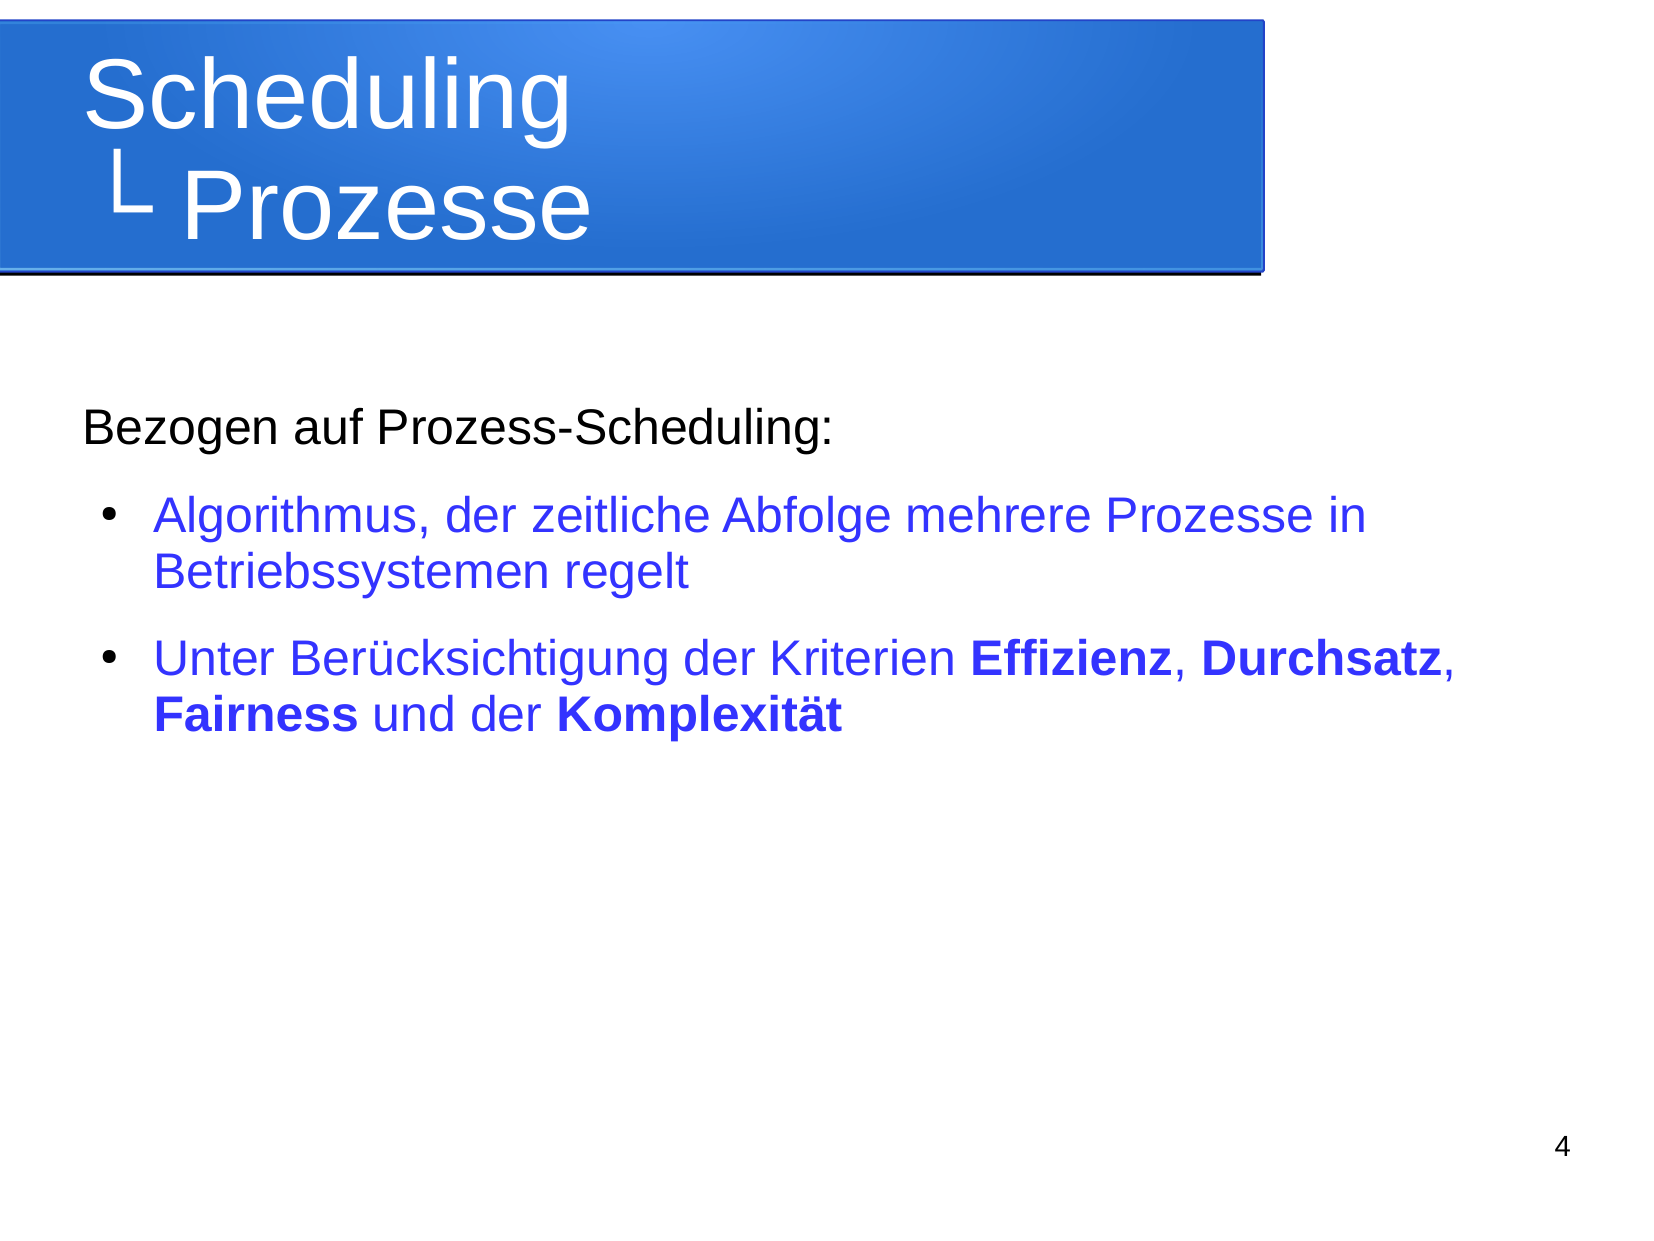

# Scheduling └ Prozesse
Bezogen auf Prozess-Scheduling:
Algorithmus, der zeitliche Abfolge mehrere Prozesse in Betriebssystemen regelt
Unter Berücksichtigung der Kriterien Effizienz, Durchsatz, Fairness und der Komplexität
4